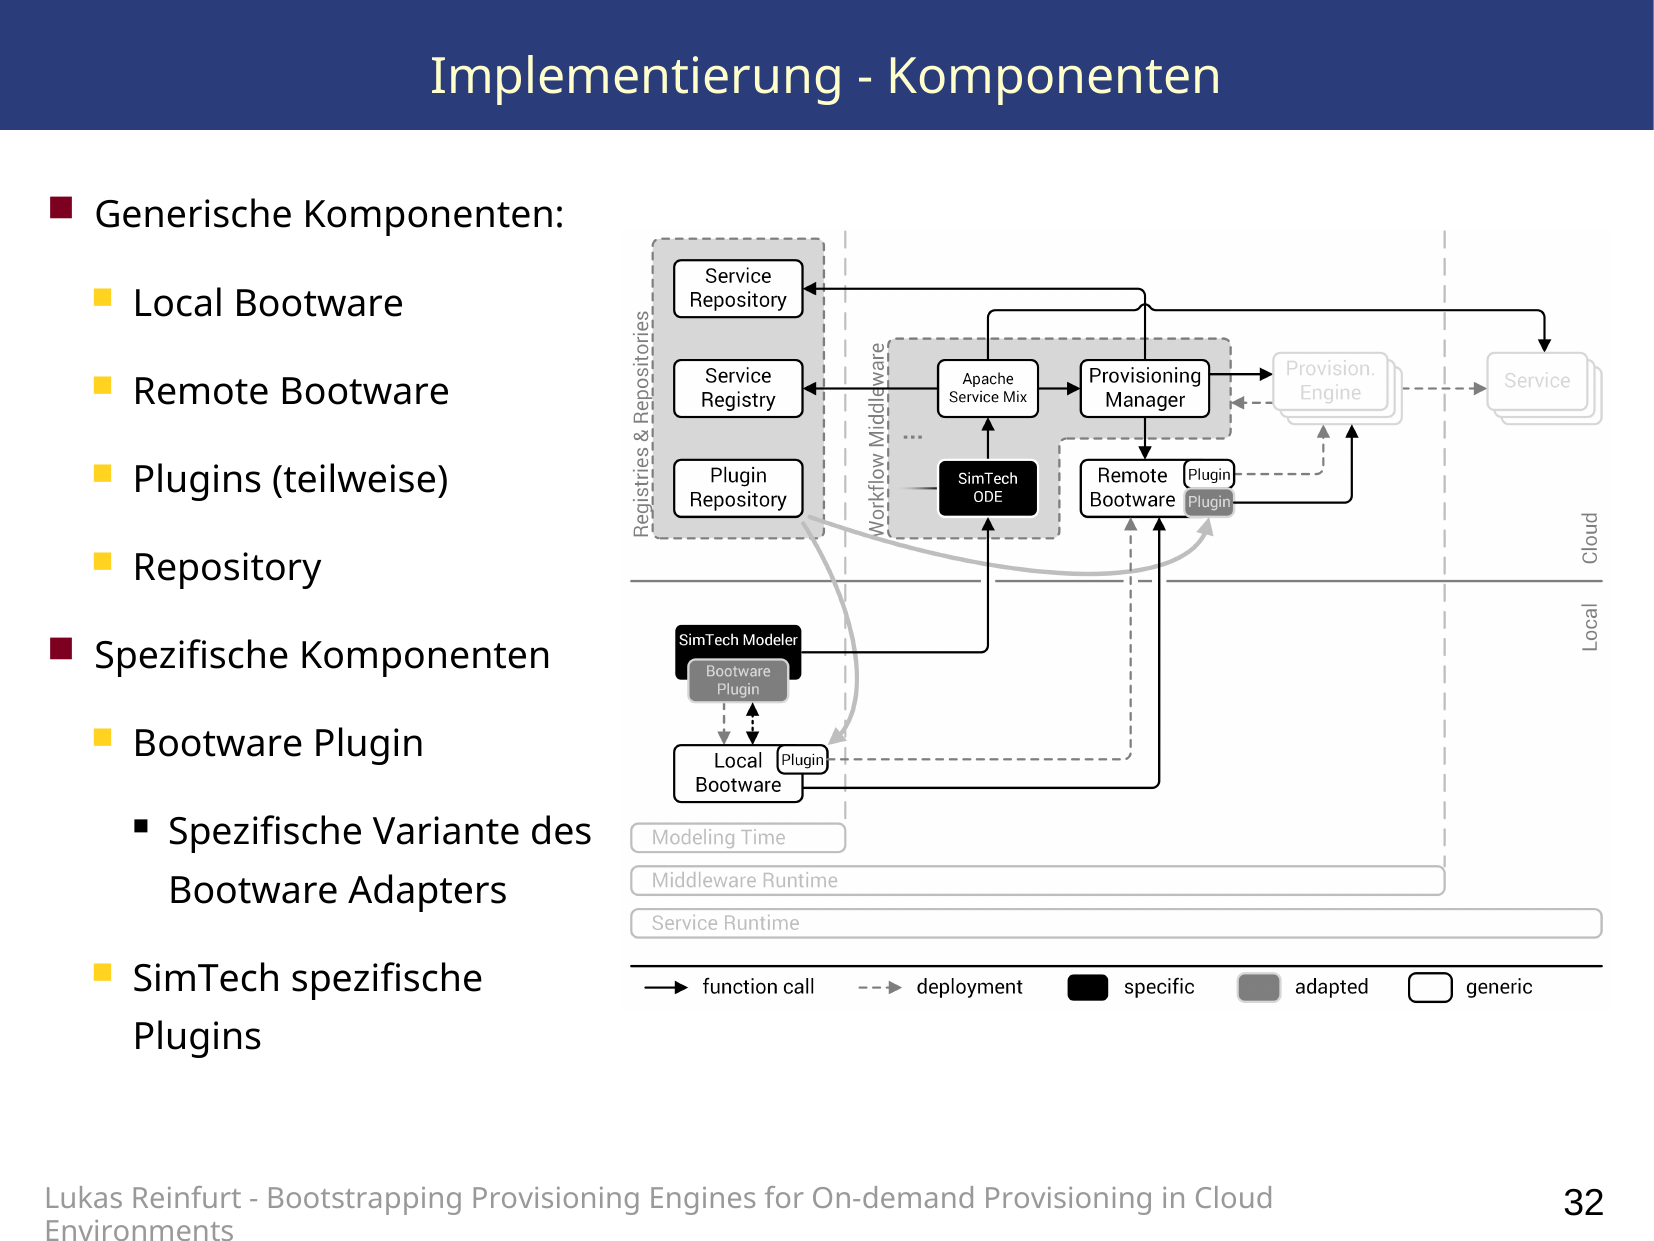

# Implementierung - Komponenten
Generische Komponenten:
Local Bootware
Remote Bootware
Plugins (teilweise)
Repository
Spezifische Komponenten
Bootware Plugin
Spezifische Variante des Bootware Adapters
SimTech spezifische Plugins